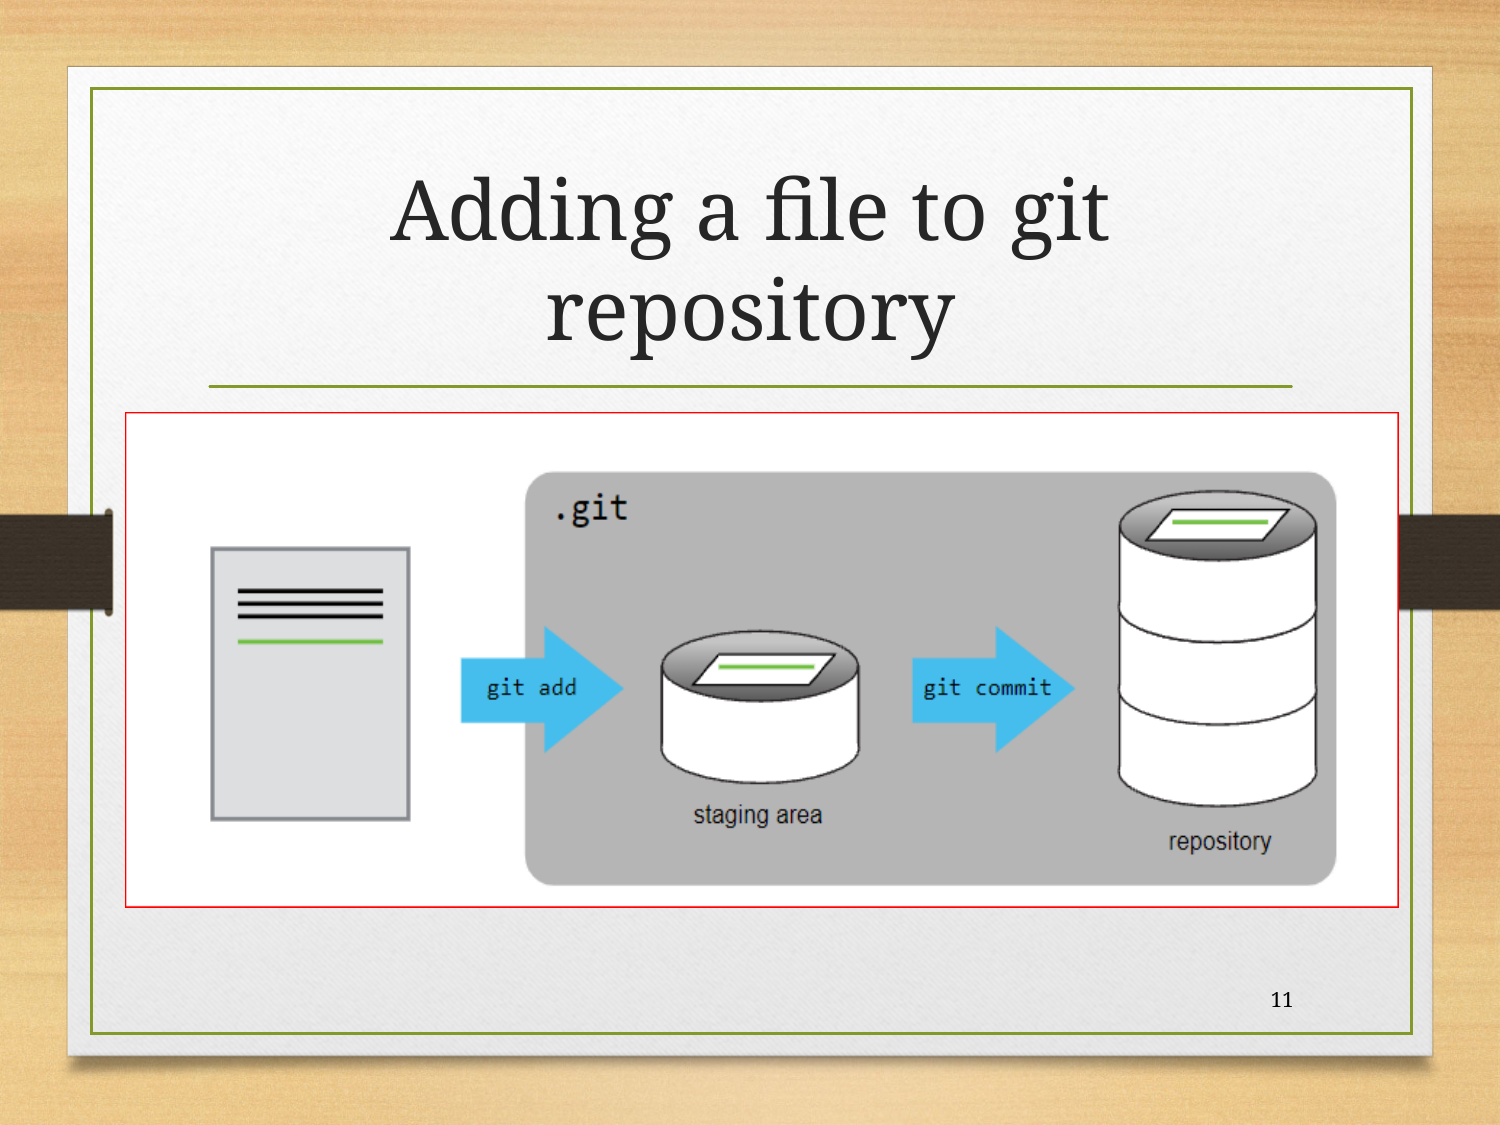

# Adding a file to git repository